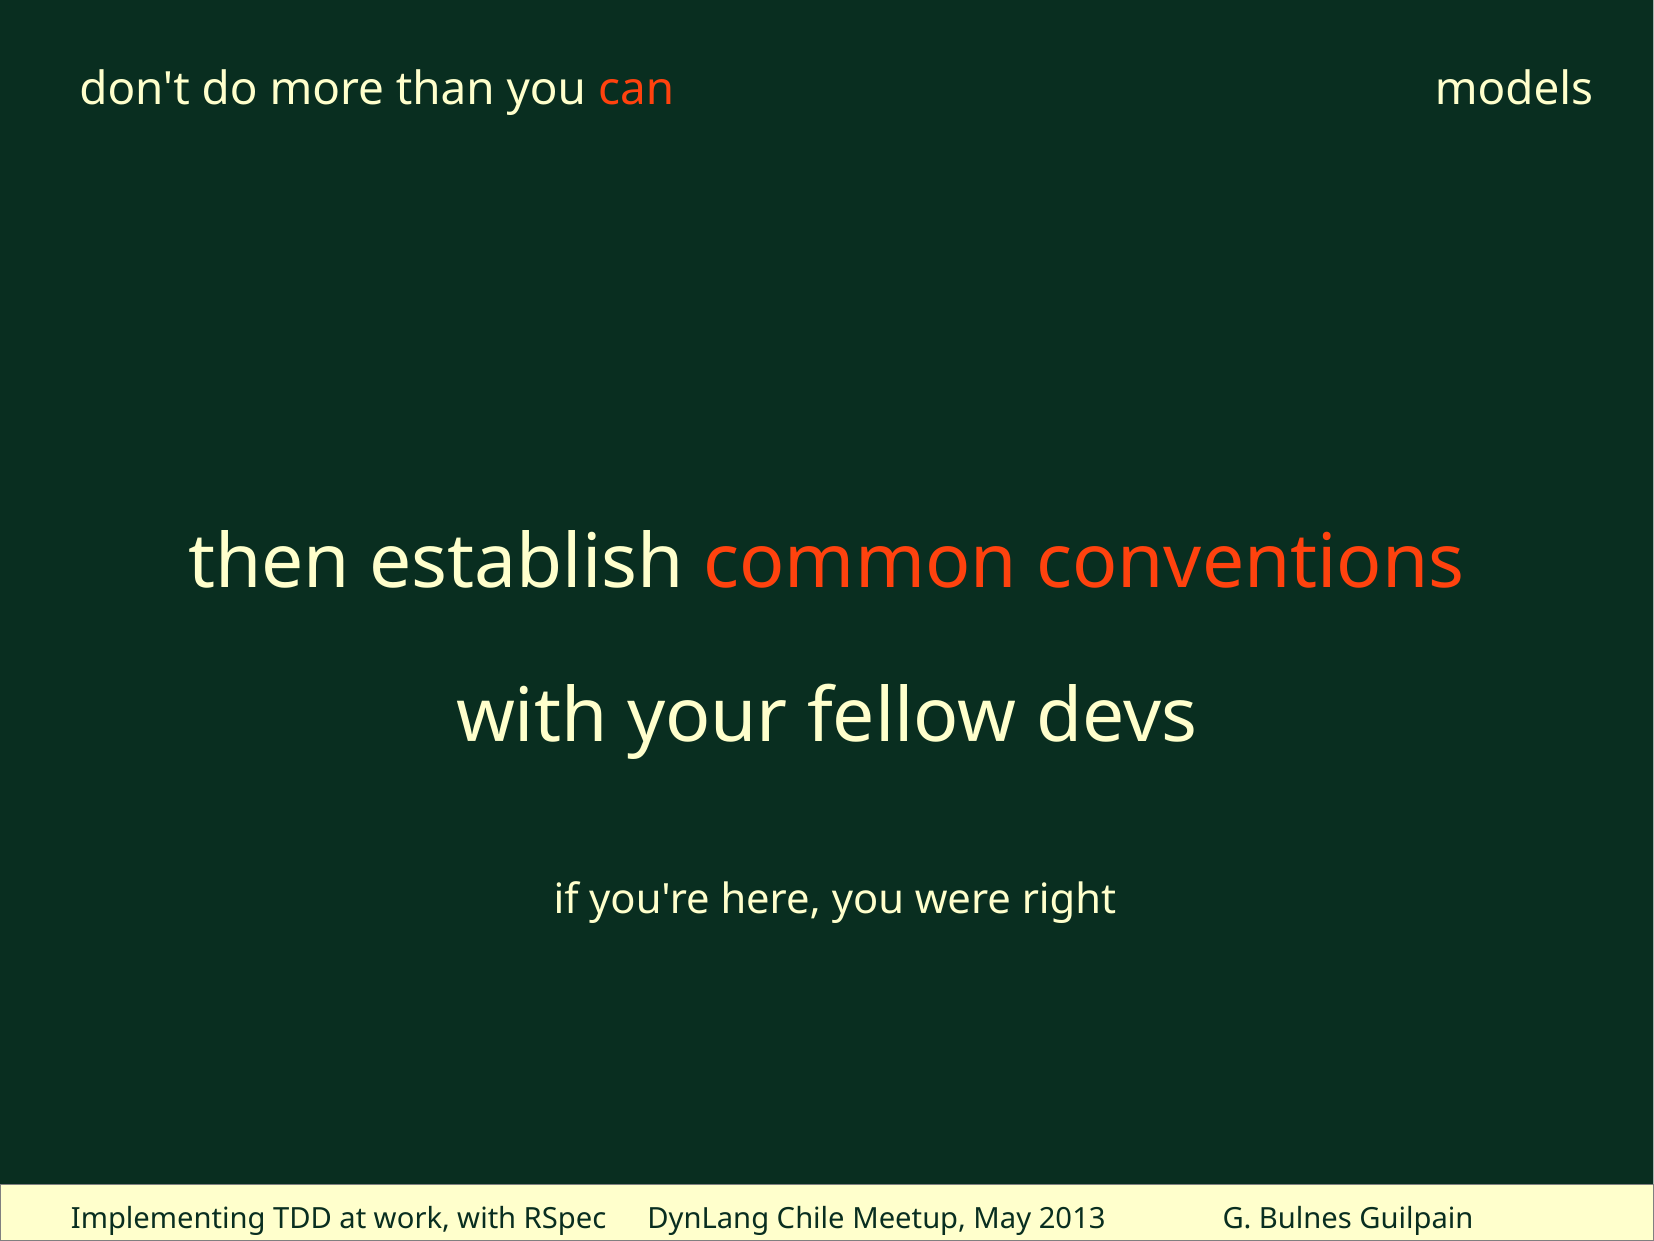

don't do more than you can
models
# then establish common conventions
with your fellow devs
if you're here, you were right
Implementing TDD at work, with RSpec
DynLang Chile Meetup, May 2013
G. Bulnes Guilpain